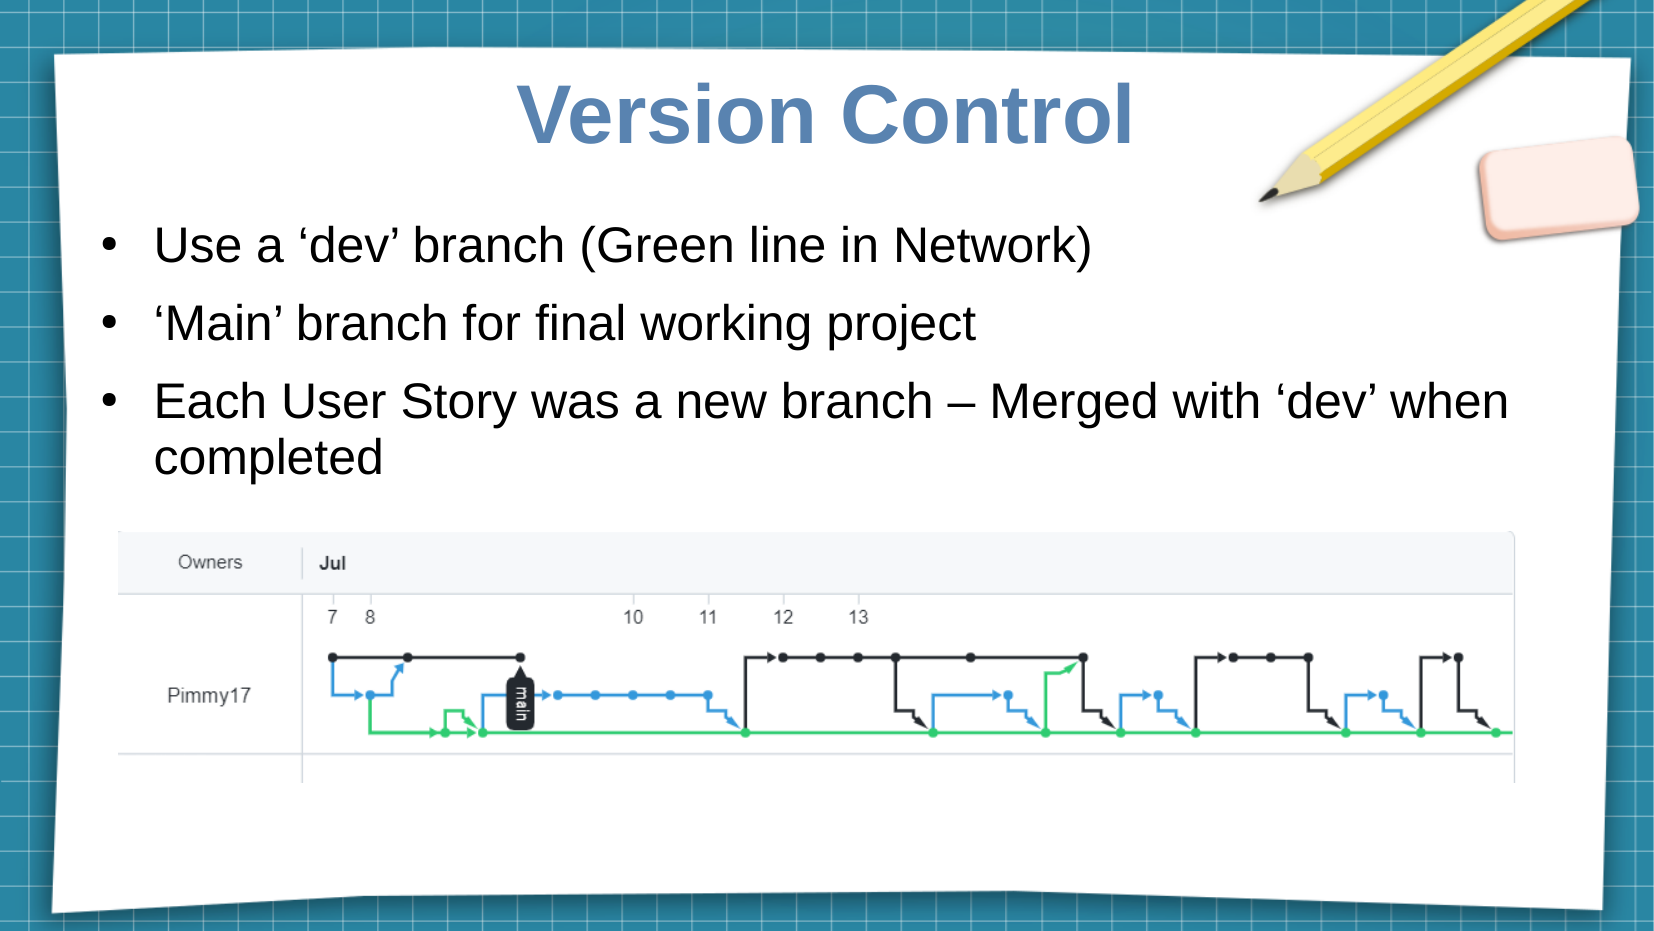

# Version Control
Use a ‘dev’ branch (Green line in Network)
‘Main’ branch for final working project
Each User Story was a new branch – Merged with ‘dev’ when completed